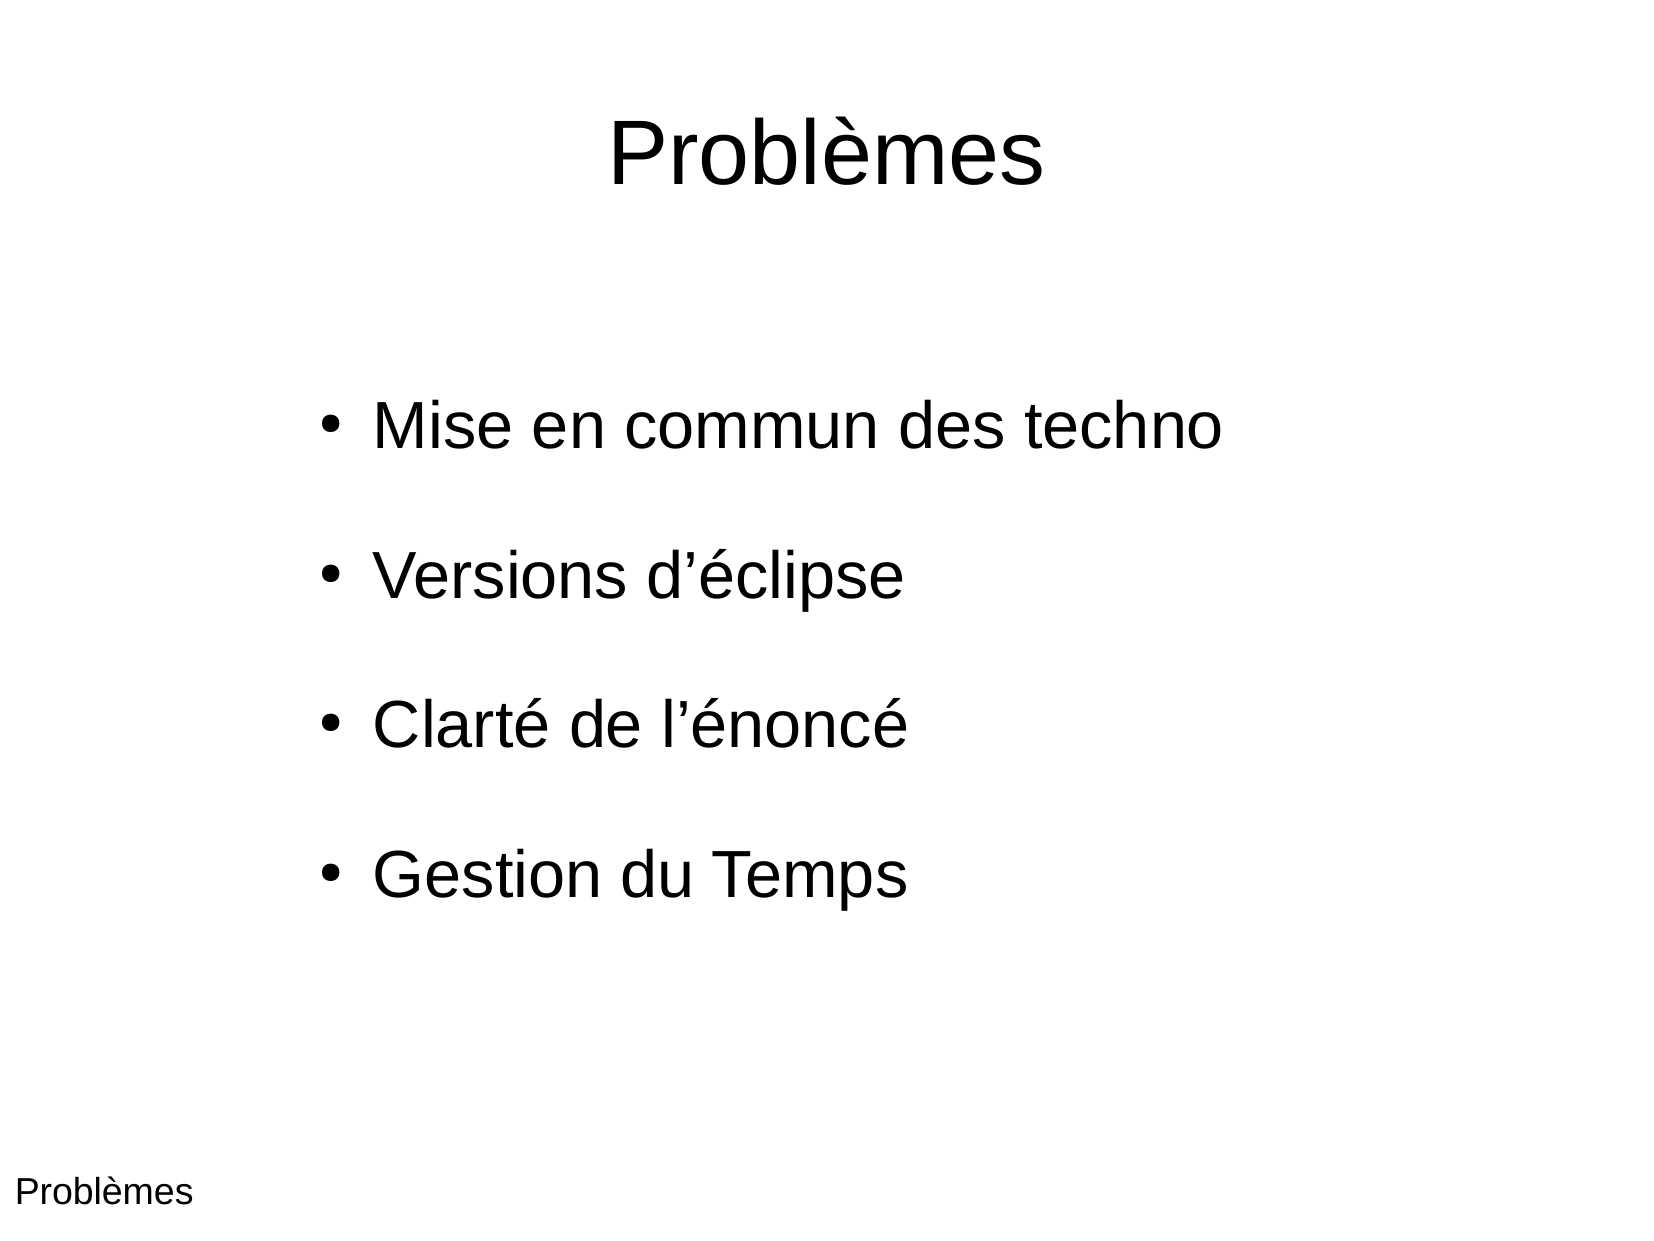

# Problèmes
 Mise en commun des techno
 Versions d’éclipse
 Clarté de l’énoncé
 Gestion du Temps
Problèmes